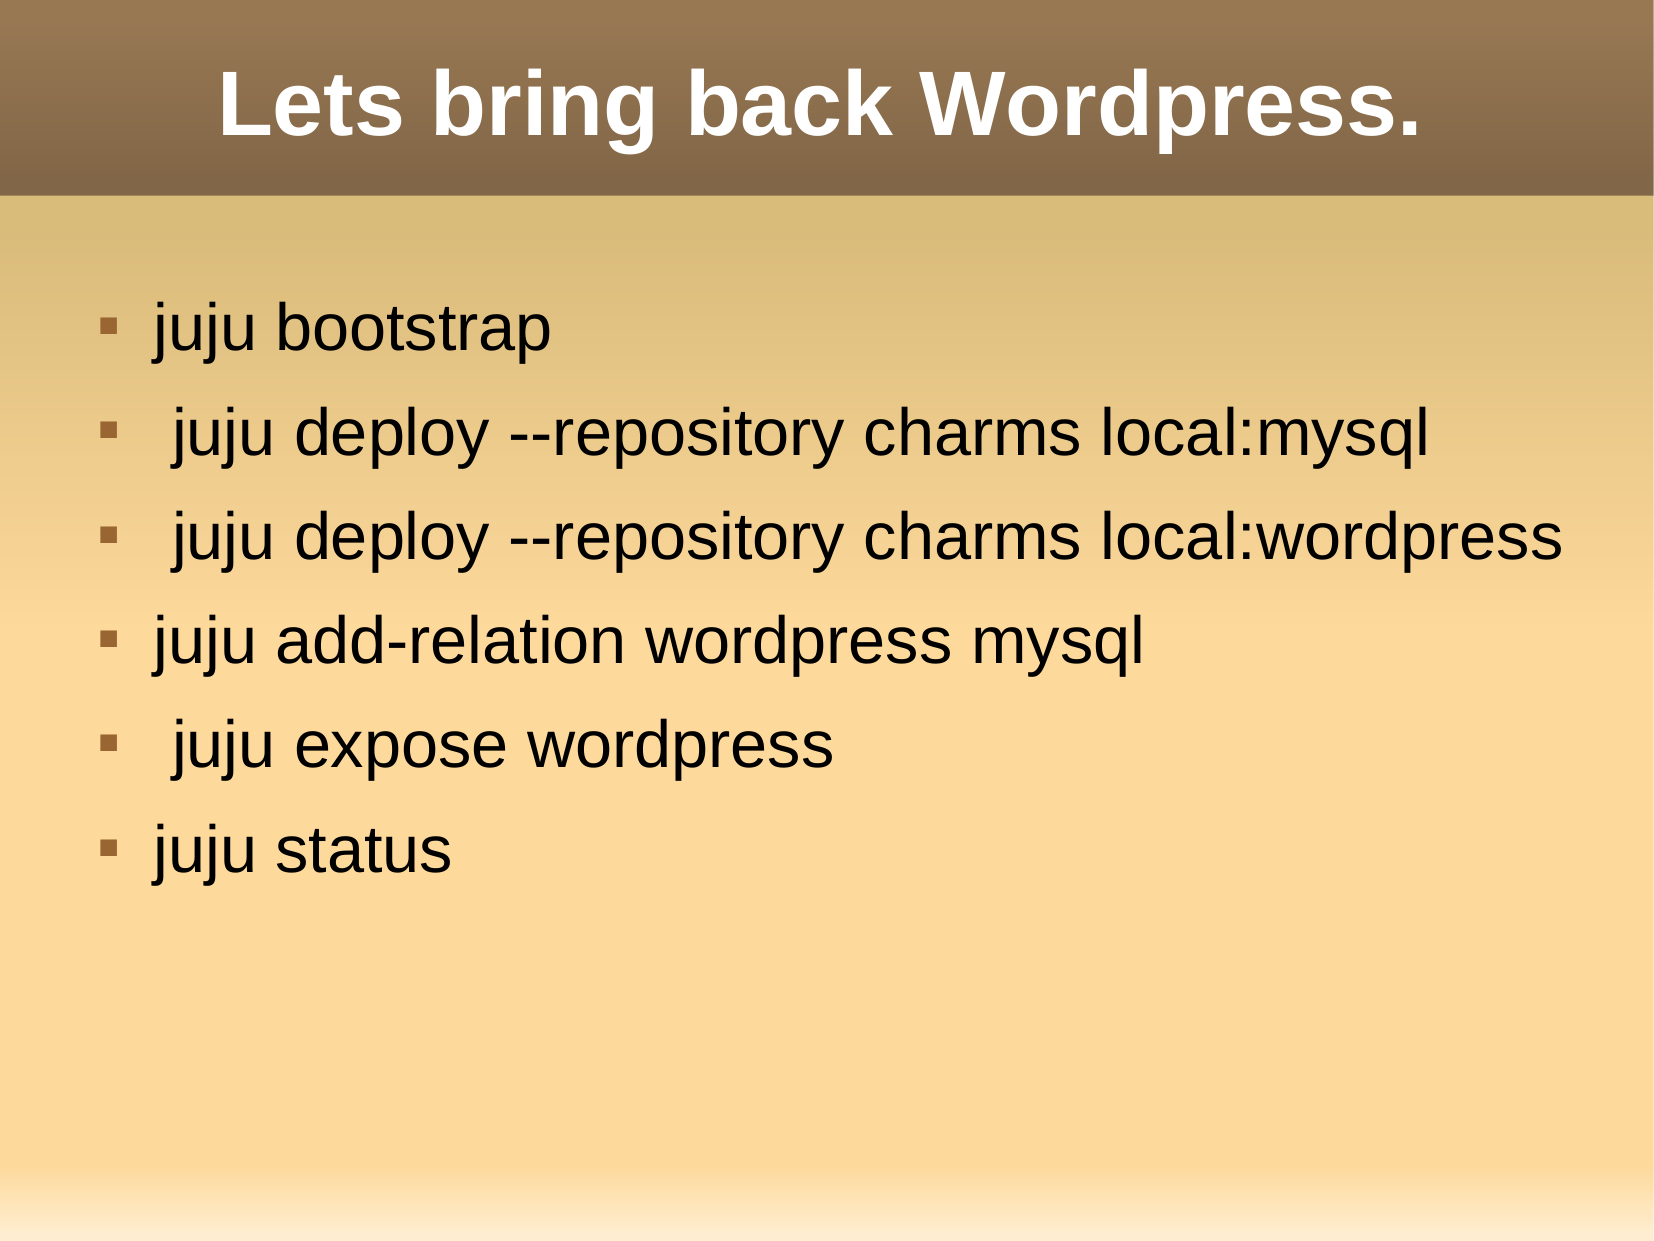

# Lets bring back Wordpress.
juju bootstrap
 juju deploy --repository charms local:mysql
 juju deploy --repository charms local:wordpress
juju add-relation wordpress mysql
 juju expose wordpress
juju status